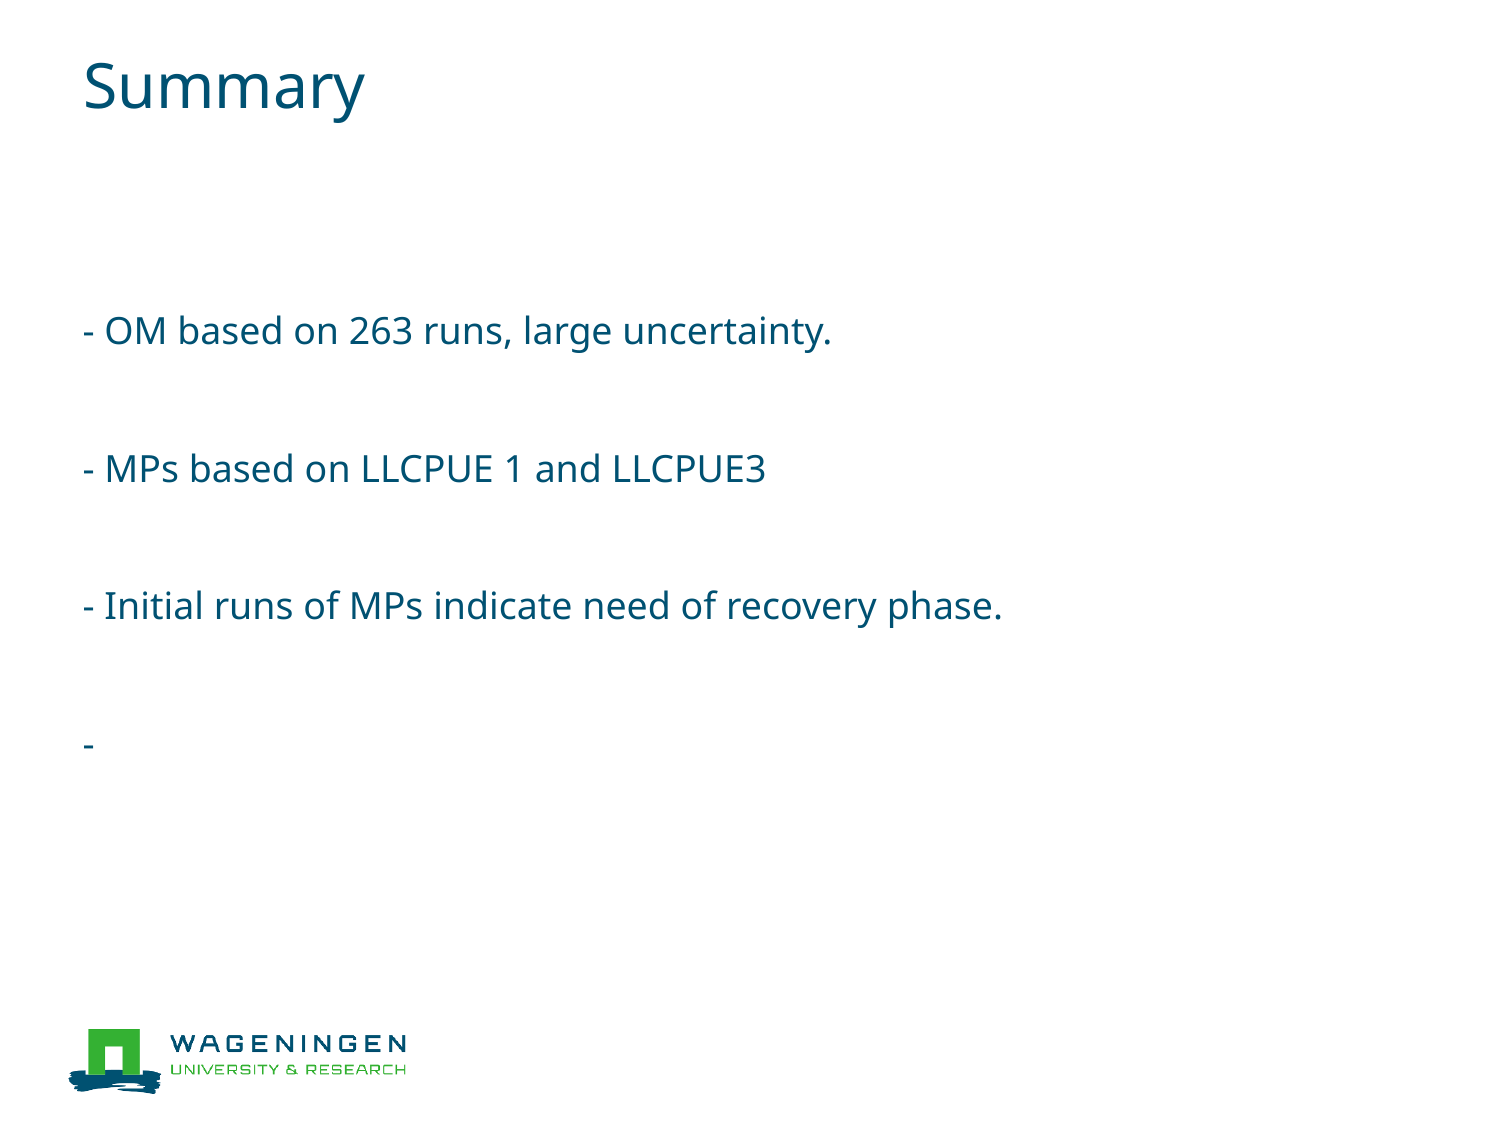

# Summary
- OM based on 263 runs, large uncertainty.
- MPs based on LLCPUE 1 and LLCPUE3
- Initial runs of MPs indicate need of recovery phase.
-